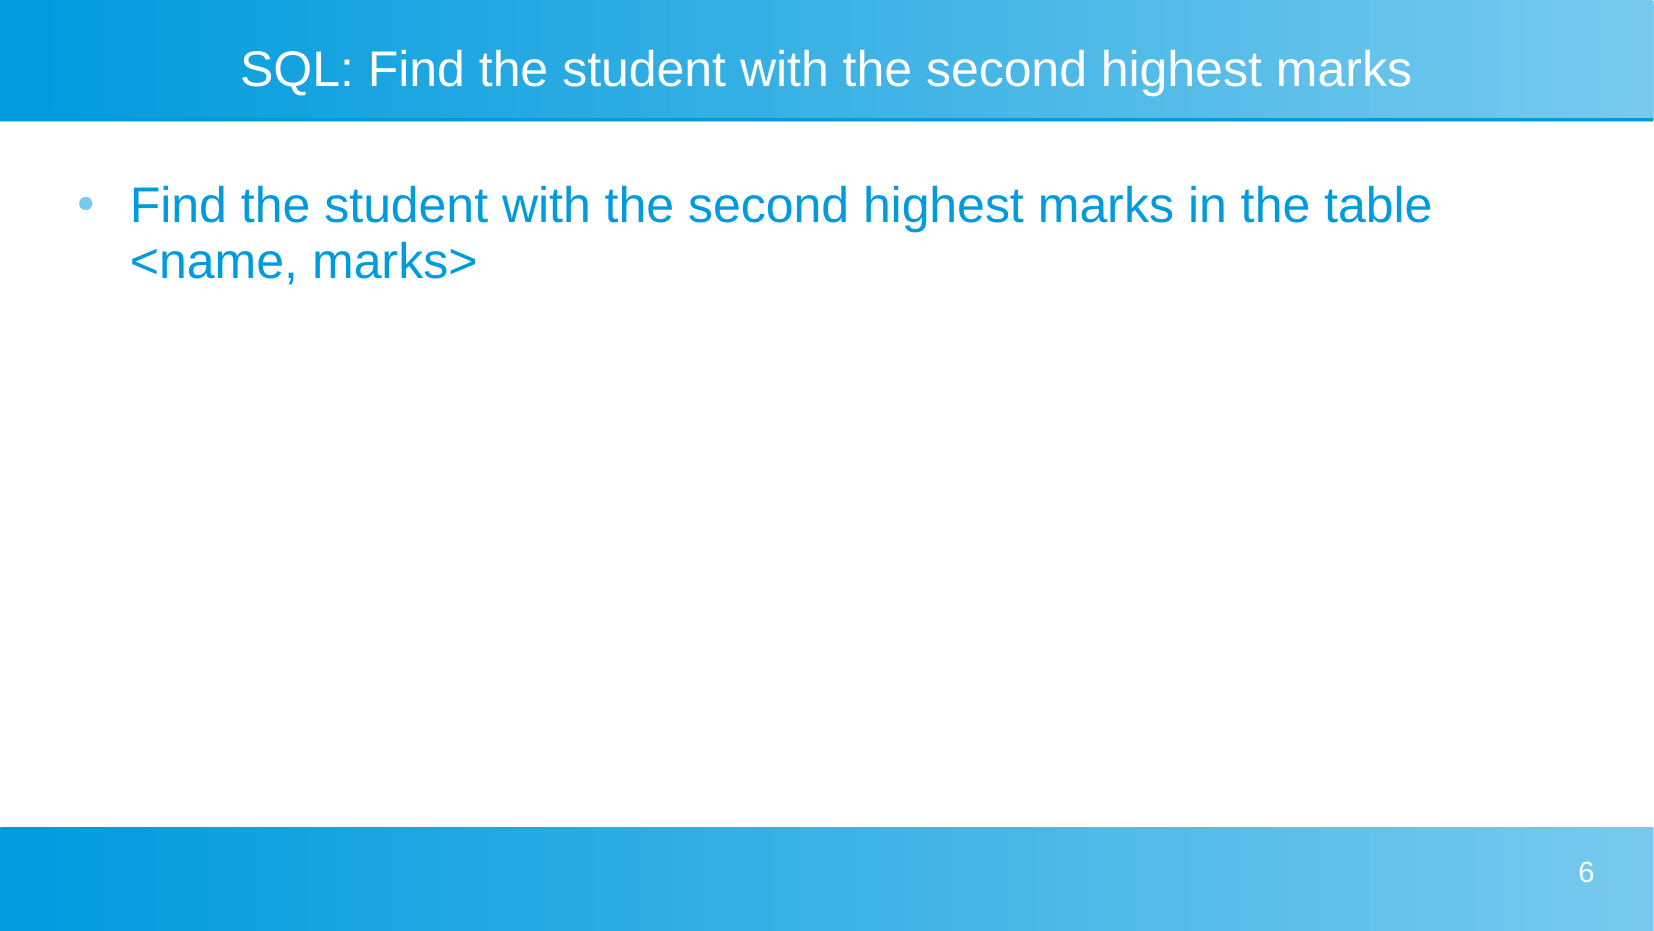

# SQL: Find the student with the second highest marks
Find the student with the second highest marks in the table <name, marks>
6